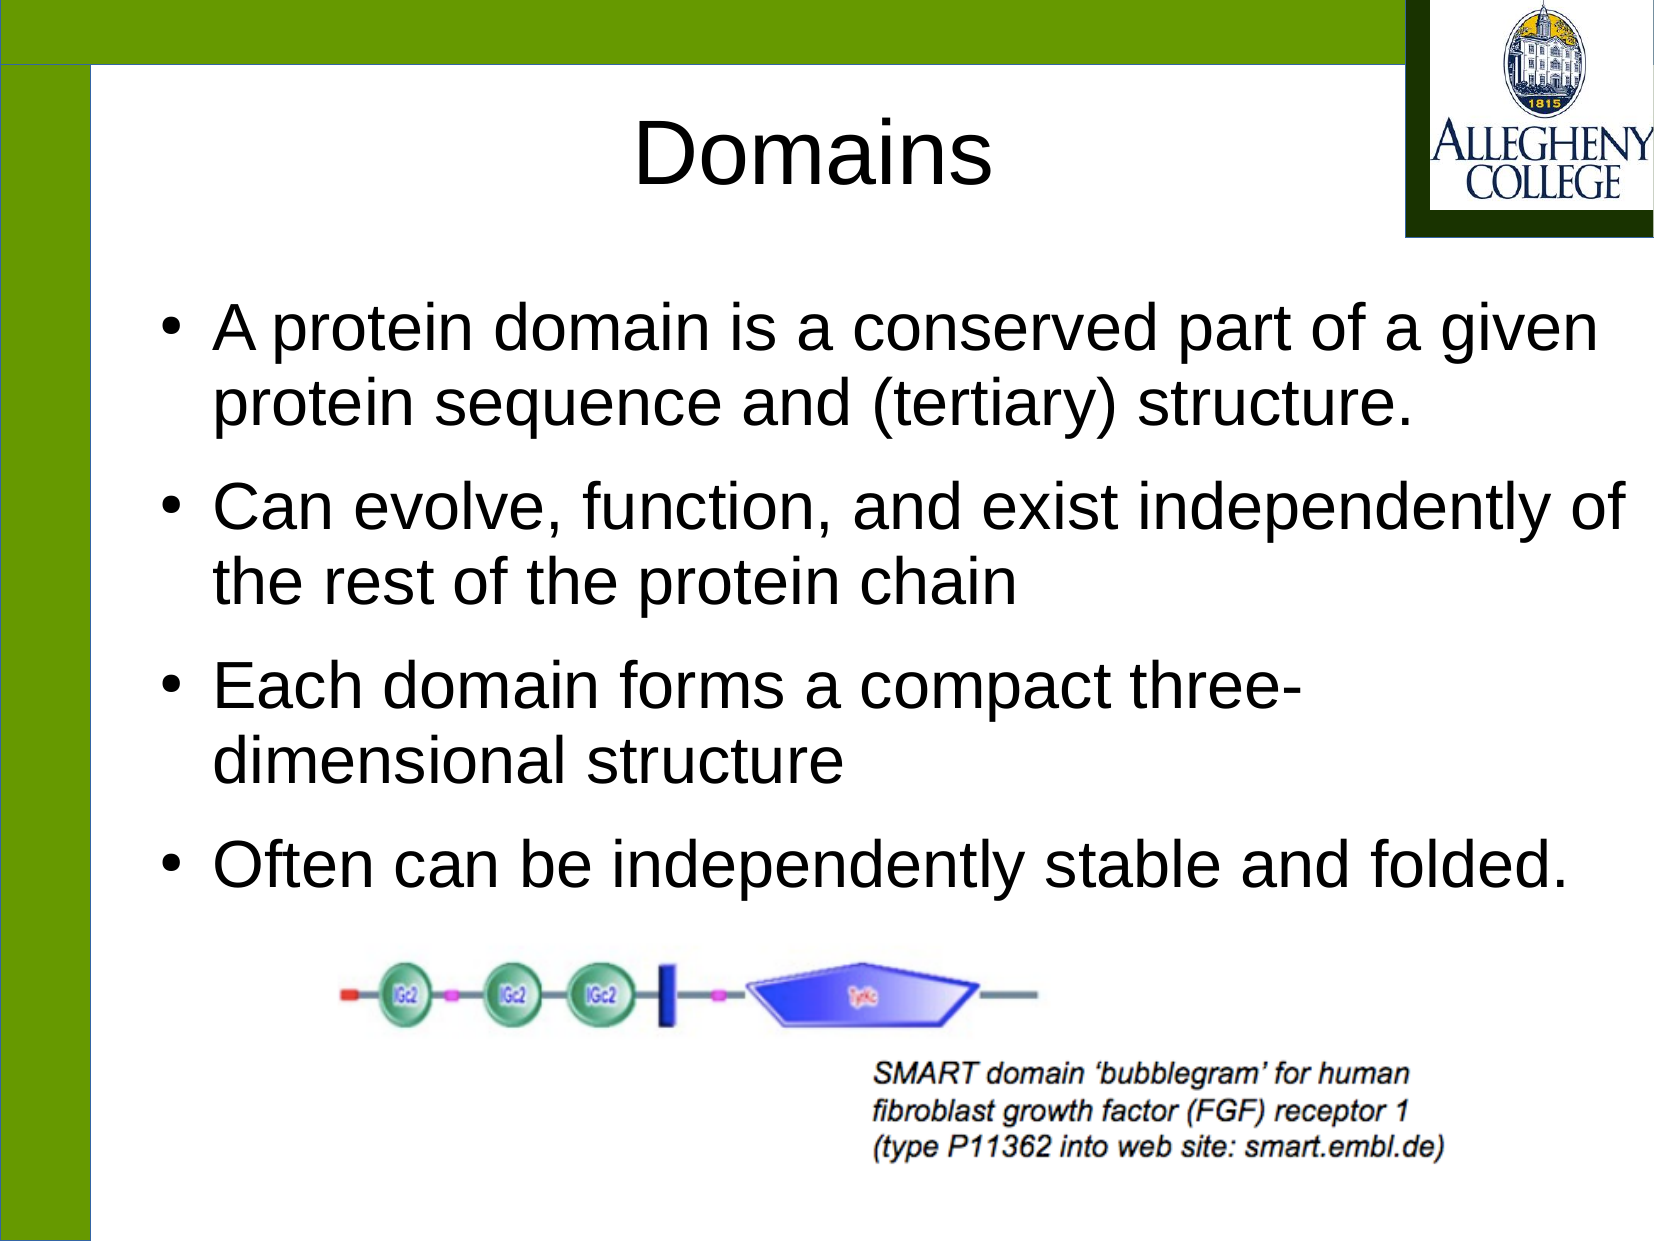

# Domains
A protein domain is a conserved part of a given protein sequence and (tertiary) structure.
Can evolve, function, and exist independently of the rest of the protein chain
Each domain forms a compact three-dimensional structure
Often can be independently stable and folded.
http://slideplayer.com/slide/6923398/